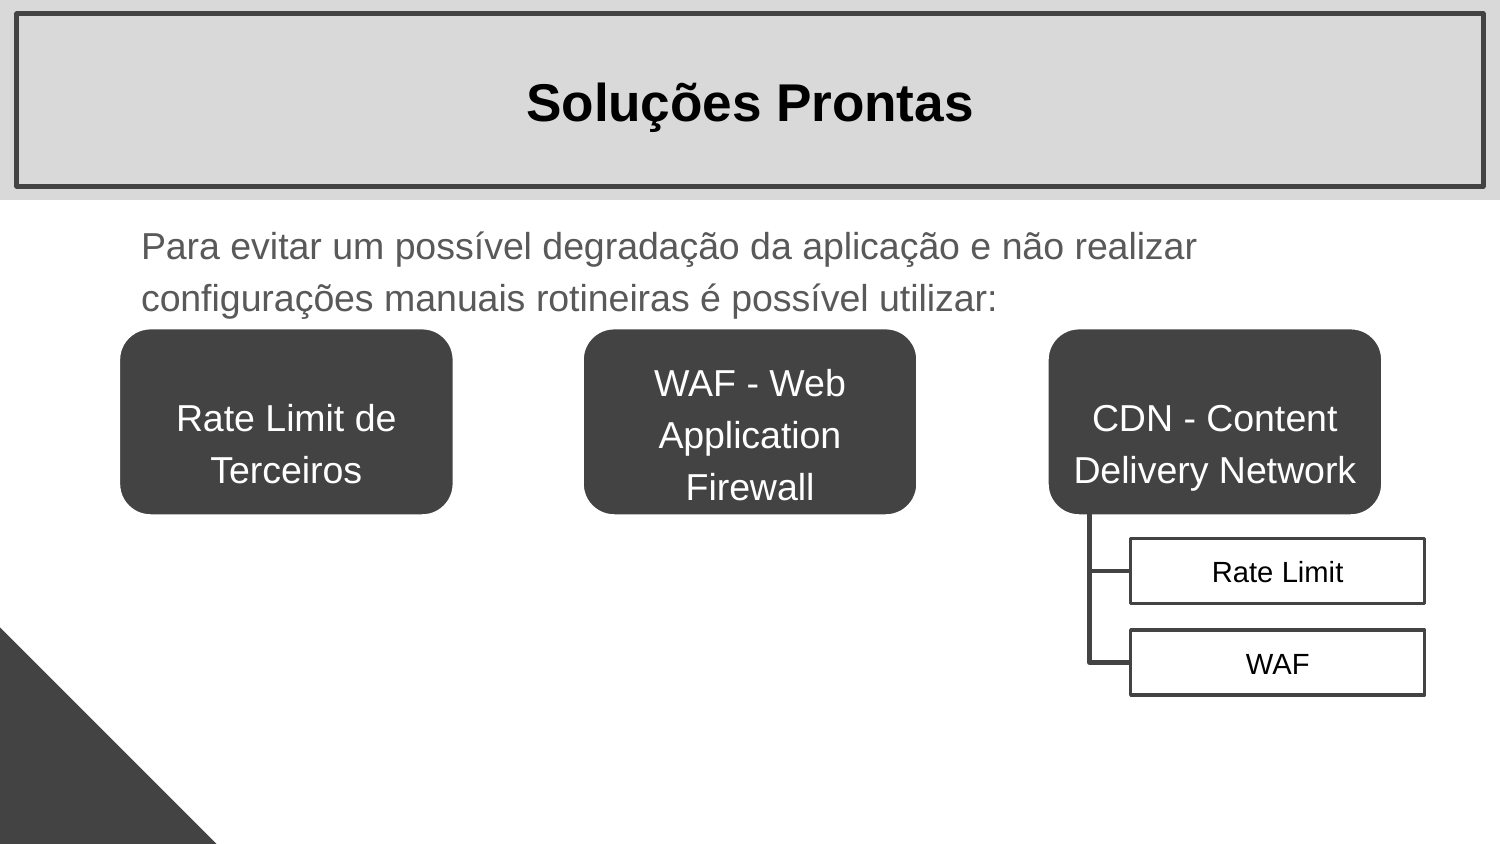

# Soluções Prontas
Para evitar um possível degradação da aplicação e não realizar configurações manuais rotineiras é possível utilizar:
Rate Limit de Terceiros
WAF - Web Application Firewall
CDN - Content Delivery Network
Rate Limit
WAF